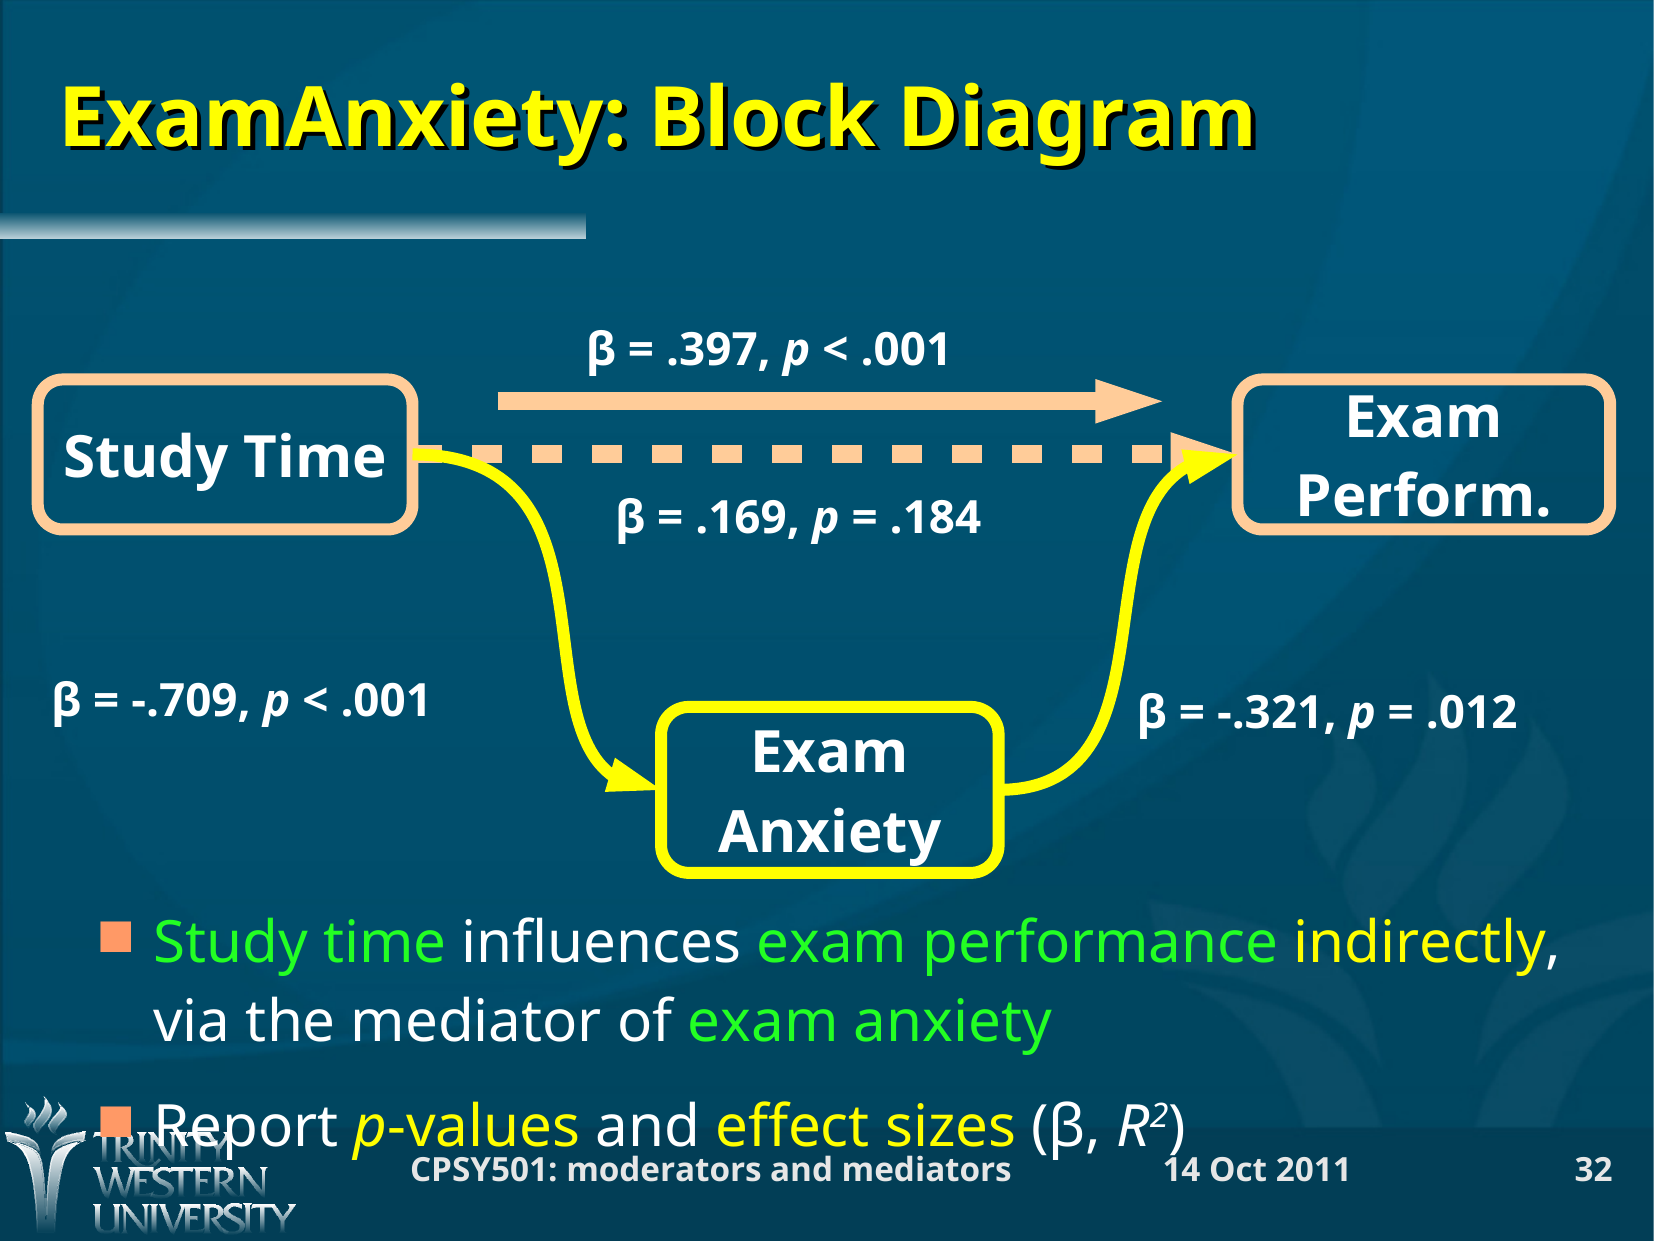

# ExamAnxiety: Block Diagram
β = .397, p < .001
Study Time
Exam
Perform.
β = .169, p = .184
β = -.709, p < .001
β = -.321, p = .012
Exam
Anxiety
Study time influences exam performance indirectly, via the mediator of exam anxiety
Report p-values and effect sizes (β, R2)
CPSY501: moderators and mediators
14 Oct 2011
32